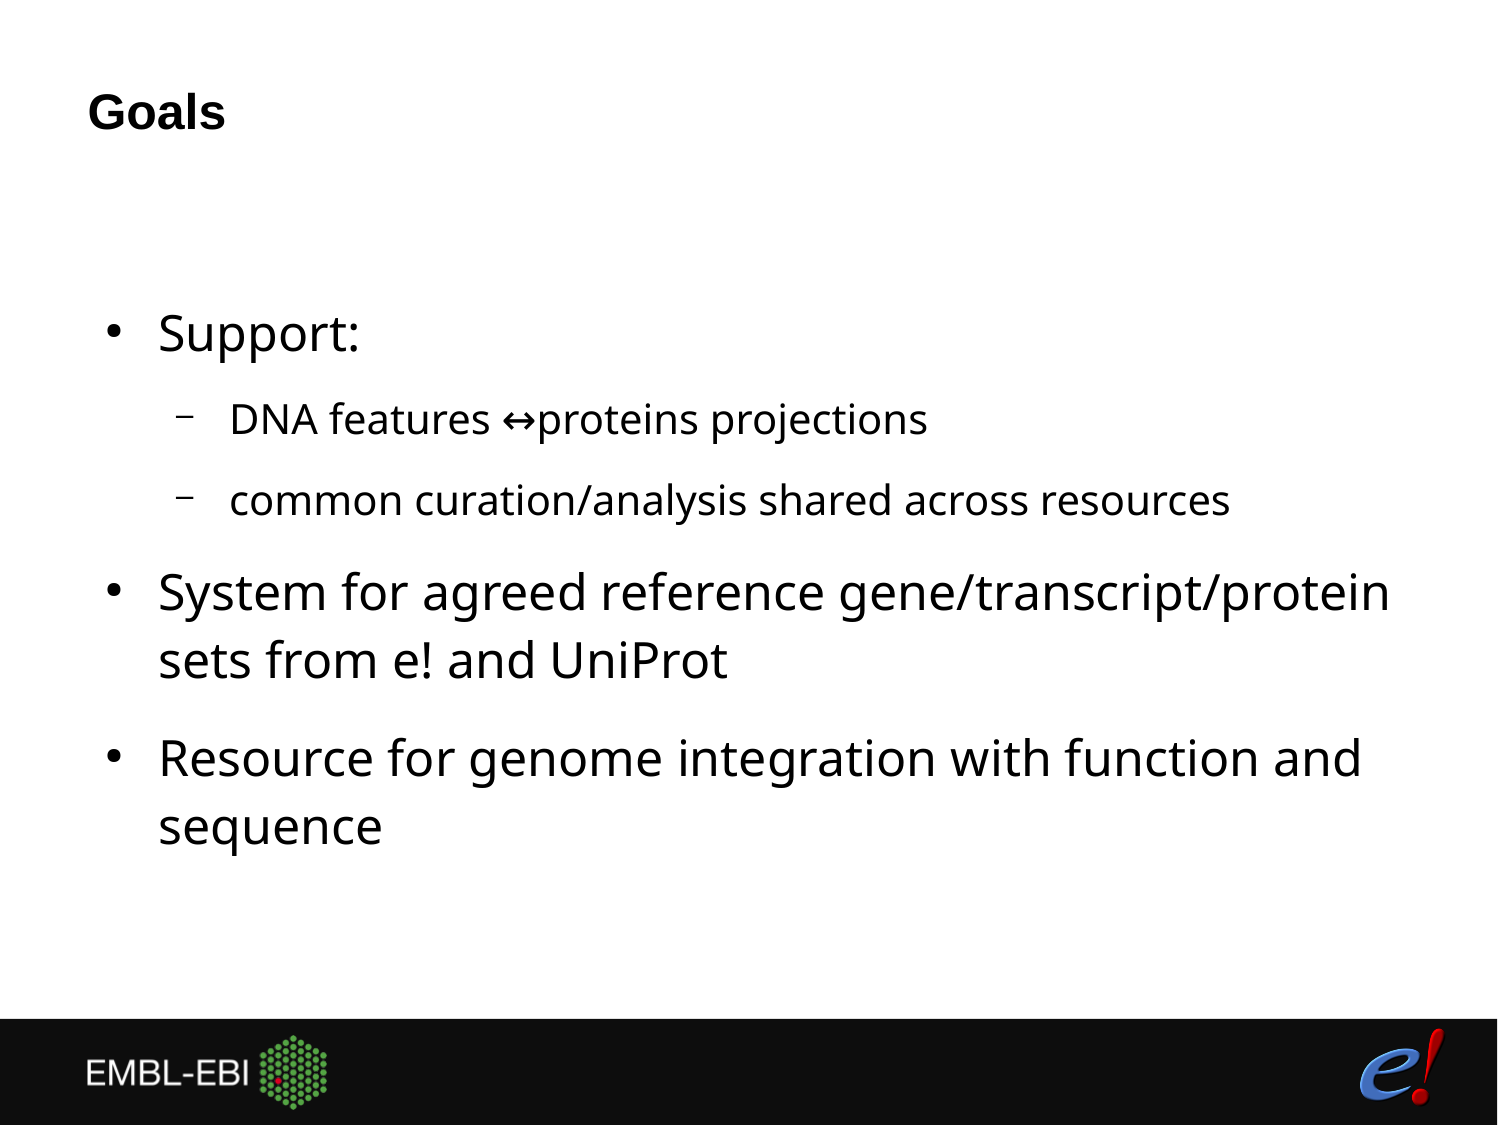

# Goals
Support:
DNA features ↔proteins projections
common curation/analysis shared across resources
System for agreed reference gene/transcript/protein sets from e! and UniProt
Resource for genome integration with function and sequence